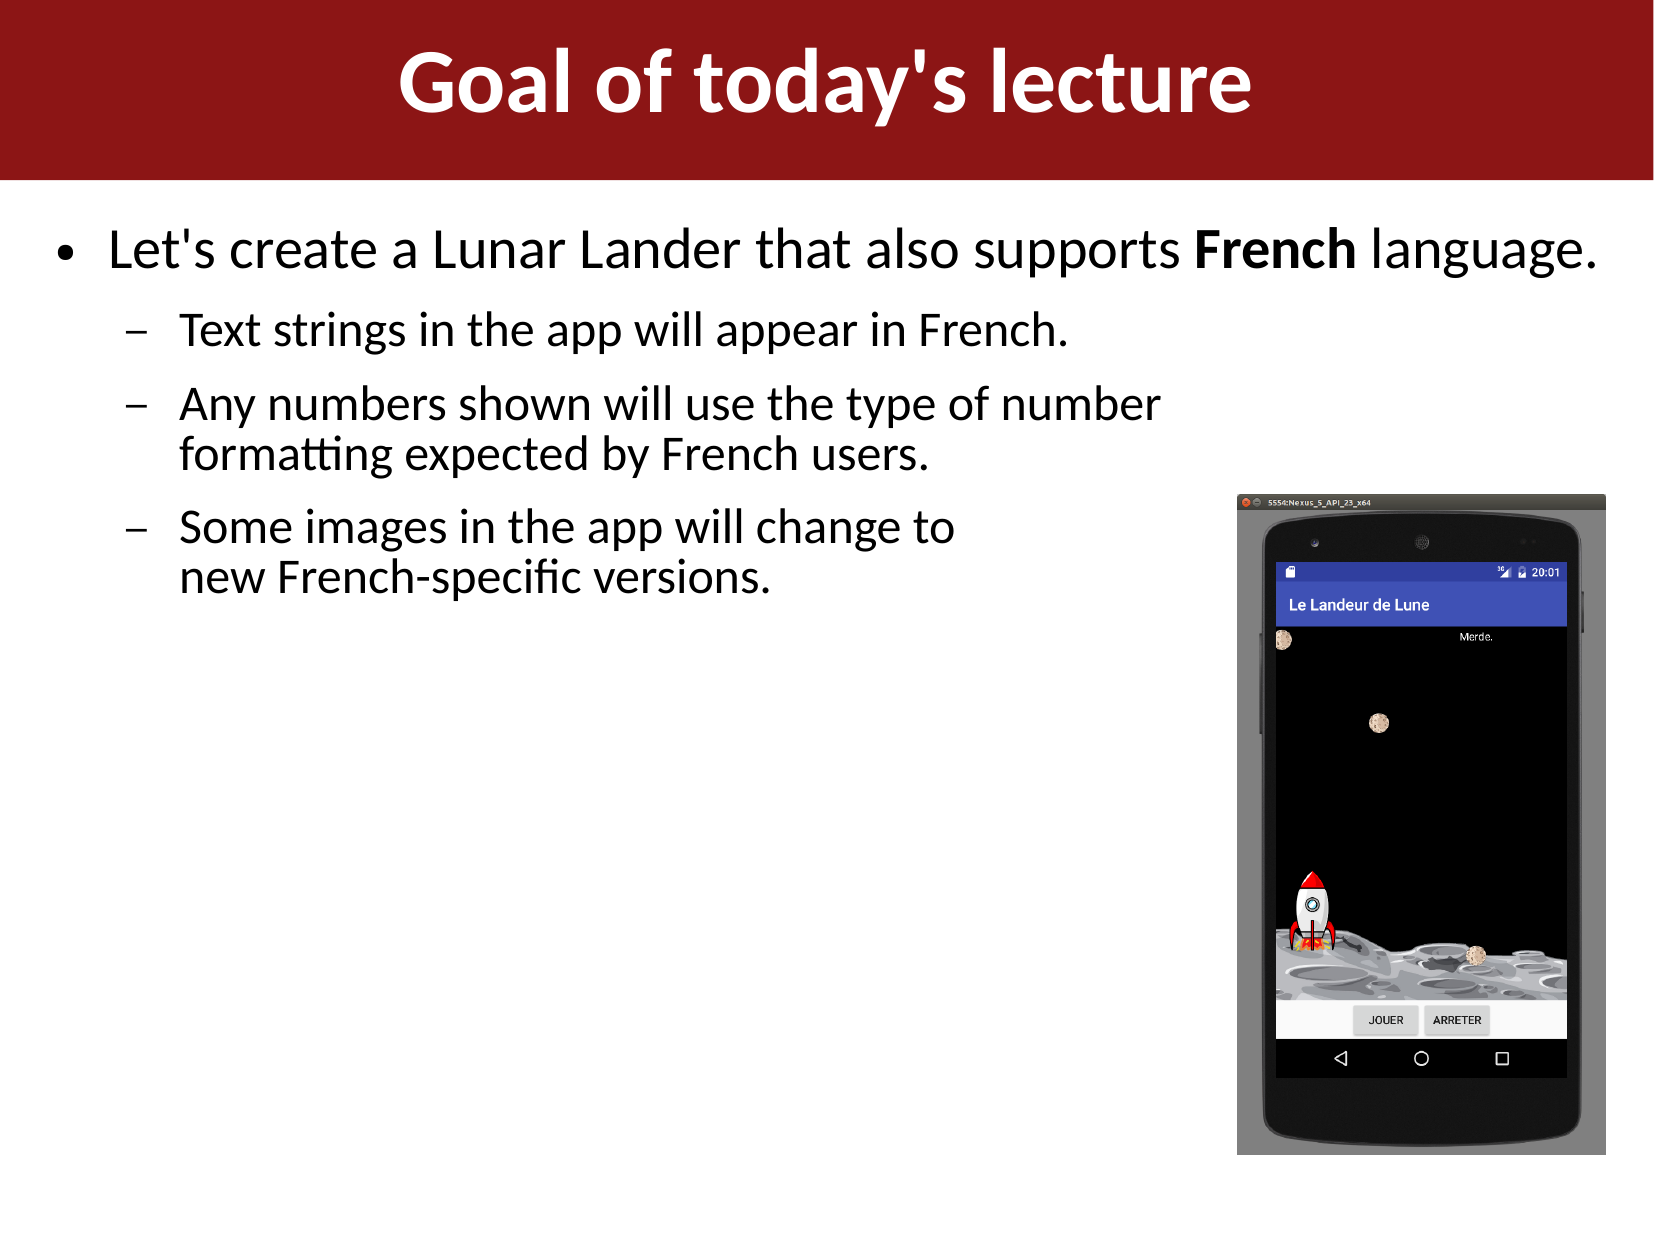

# Goal of today's lecture
Let's create a Lunar Lander that also supports French language.
Text strings in the app will appear in French.
Any numbers shown will use the type of number
formatting expected by French users.
Some images in the app will change to
new French-specific versions.